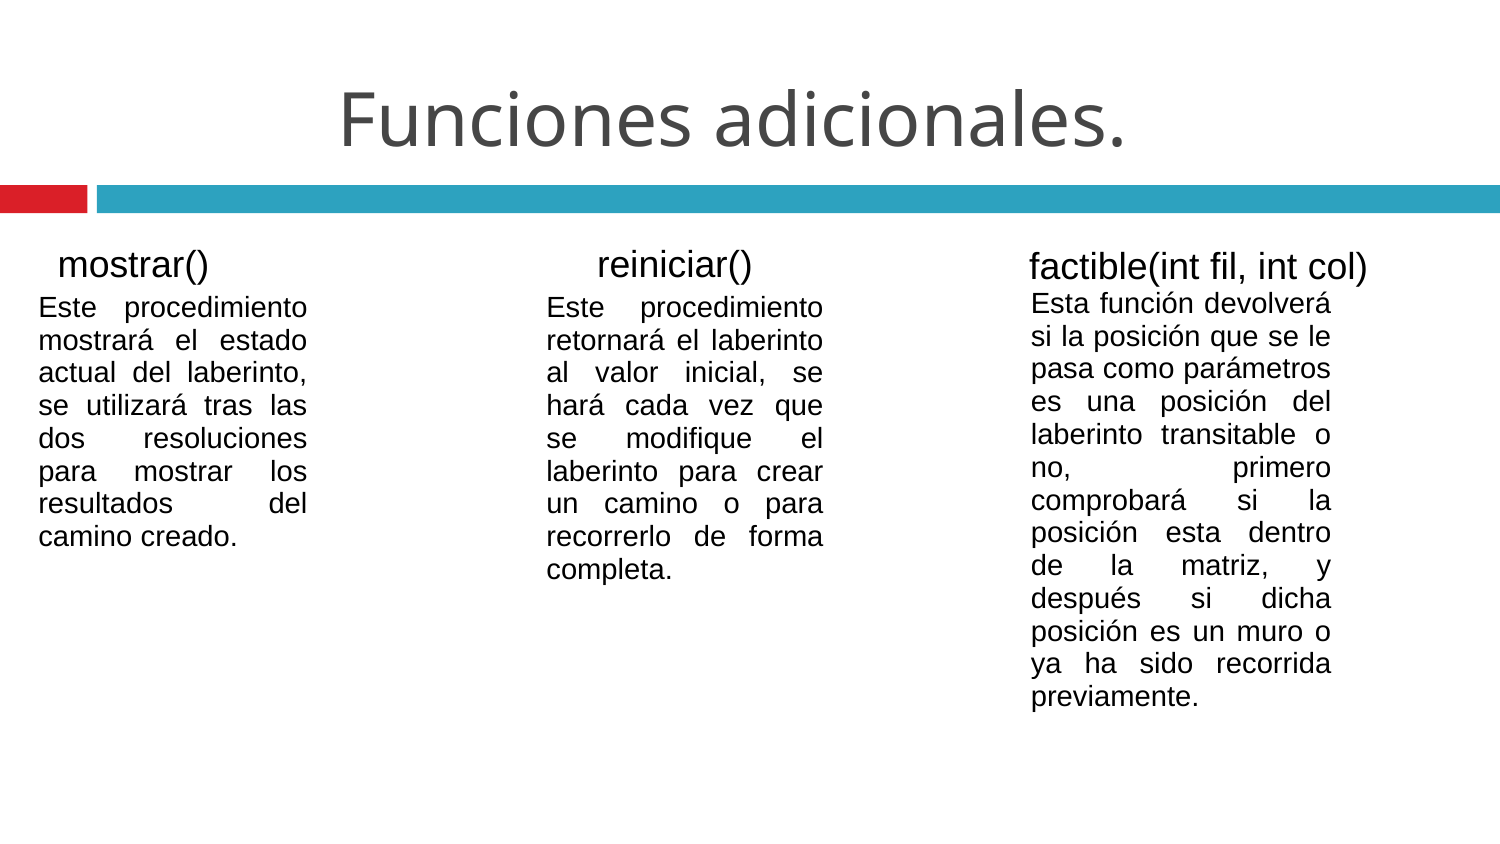

Funciones adicionales.
mostrar()
 reiniciar()
 factible(int fil, int col)
Esta función devolverá si la posición que se le pasa como parámetros es una posición del laberinto transitable o no, primero comprobará si la posición esta dentro de la matriz, y después si dicha posición es un muro o ya ha sido recorrida previamente.
Este procedimiento mostrará el estado actual del laberinto, se utilizará tras las dos resoluciones para mostrar los resultados del camino creado.
Este procedimiento retornará el laberinto al valor inicial, se hará cada vez que se modifique el laberinto para crear un camino o para recorrerlo de forma completa.